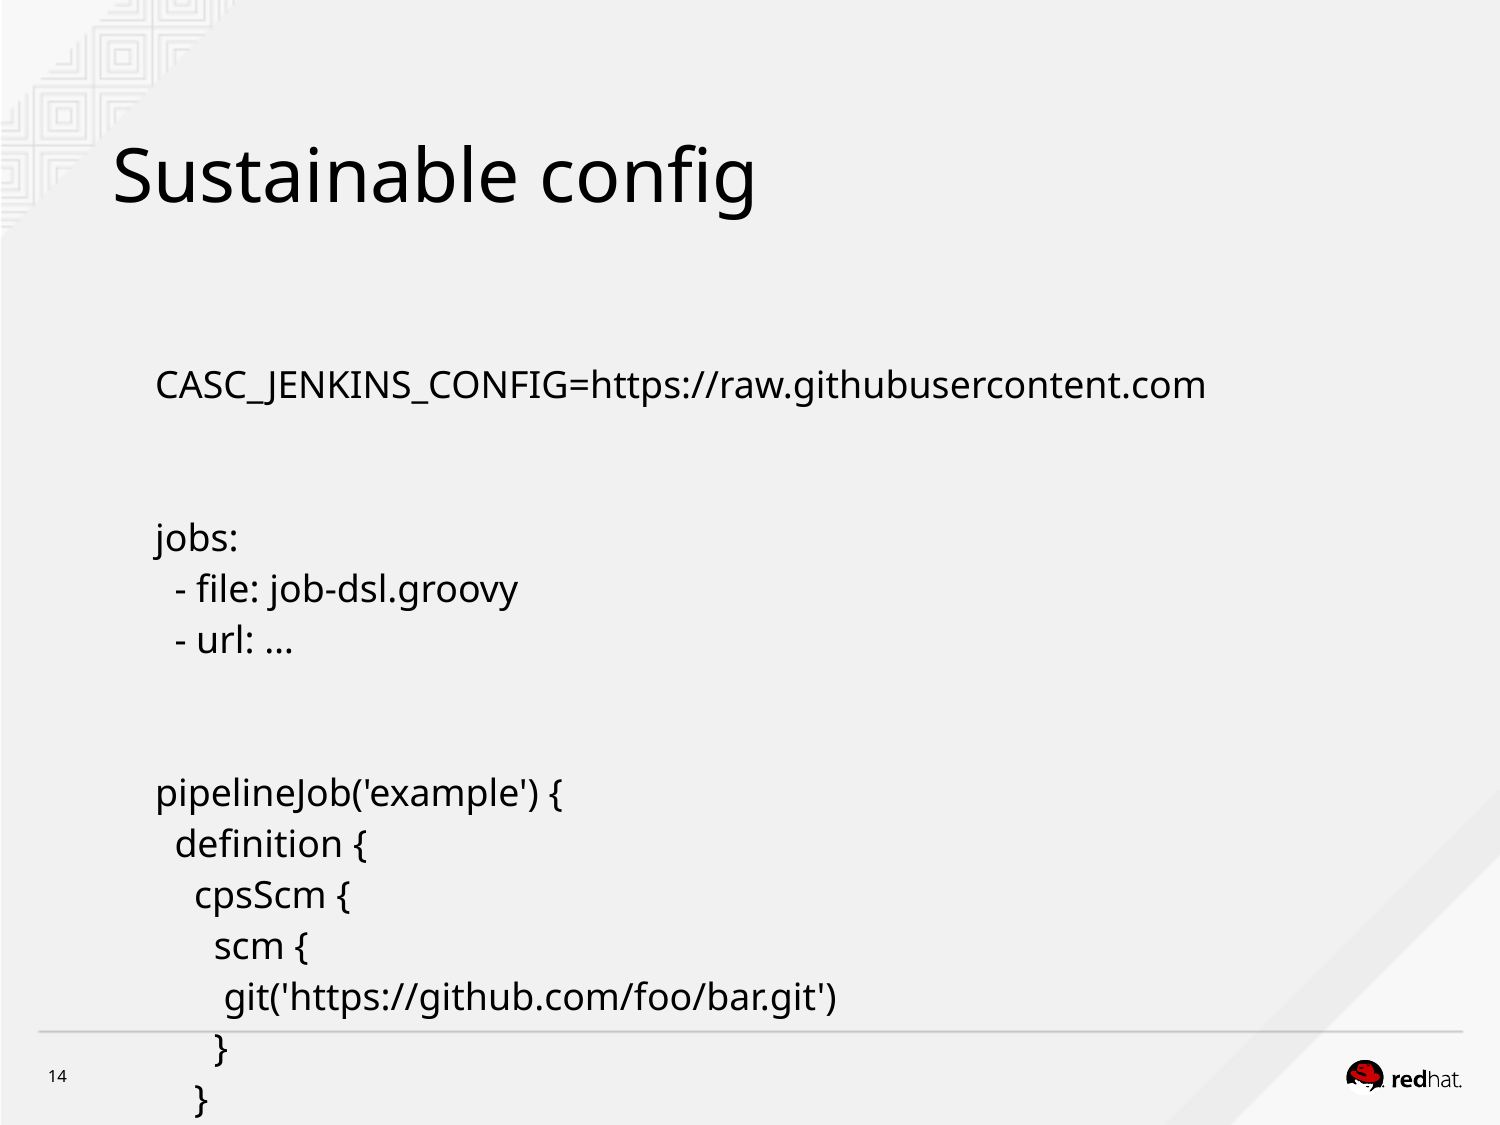

# Sustainable config
CASC_JENKINS_CONFIG=https://raw.githubusercontent.com
jobs:
 - file: job-dsl.groovy
 - url: …
pipelineJob('example') {
 definition {
 cpsScm {
 scm {
 git('https://github.com/foo/bar.git')
 }
 }
 }
}
14